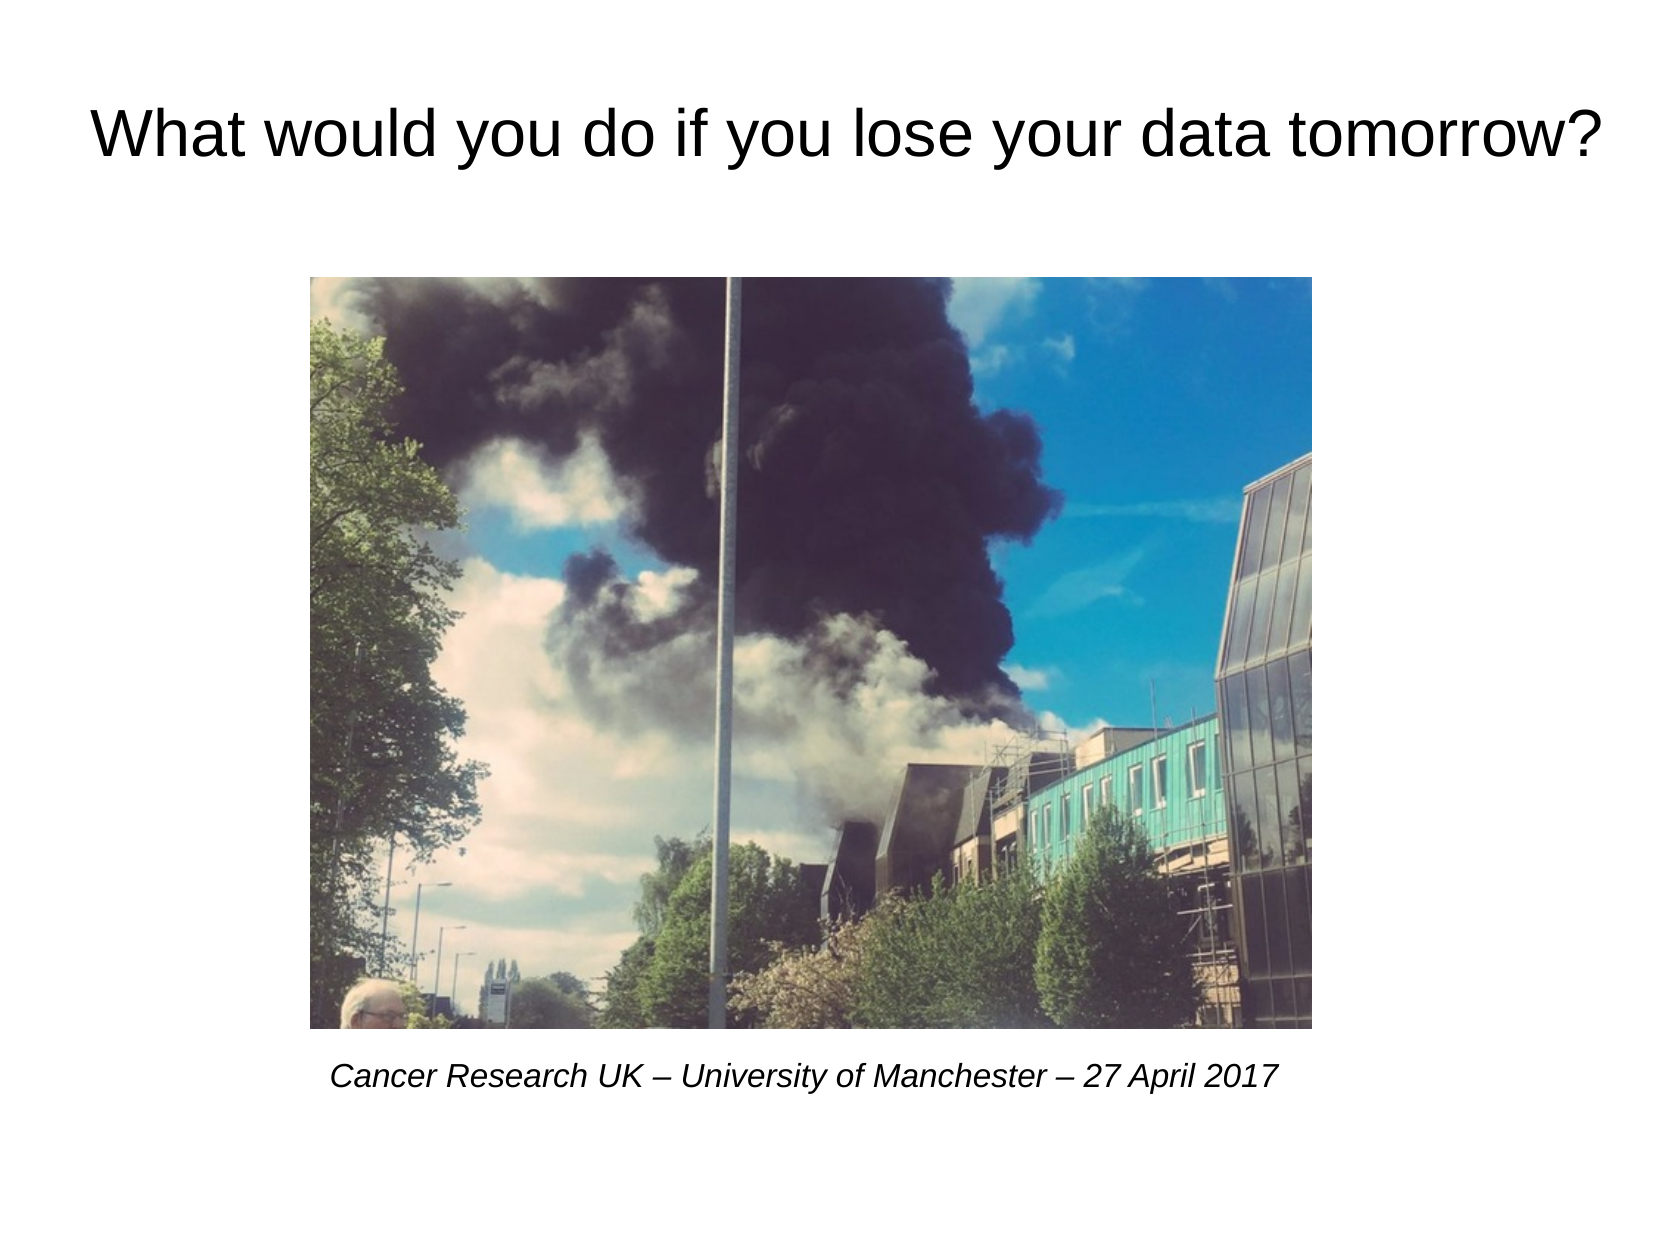

What would you do if you lose your data tomorrow?
Cancer Research UK – University of Manchester – 27 April 2017